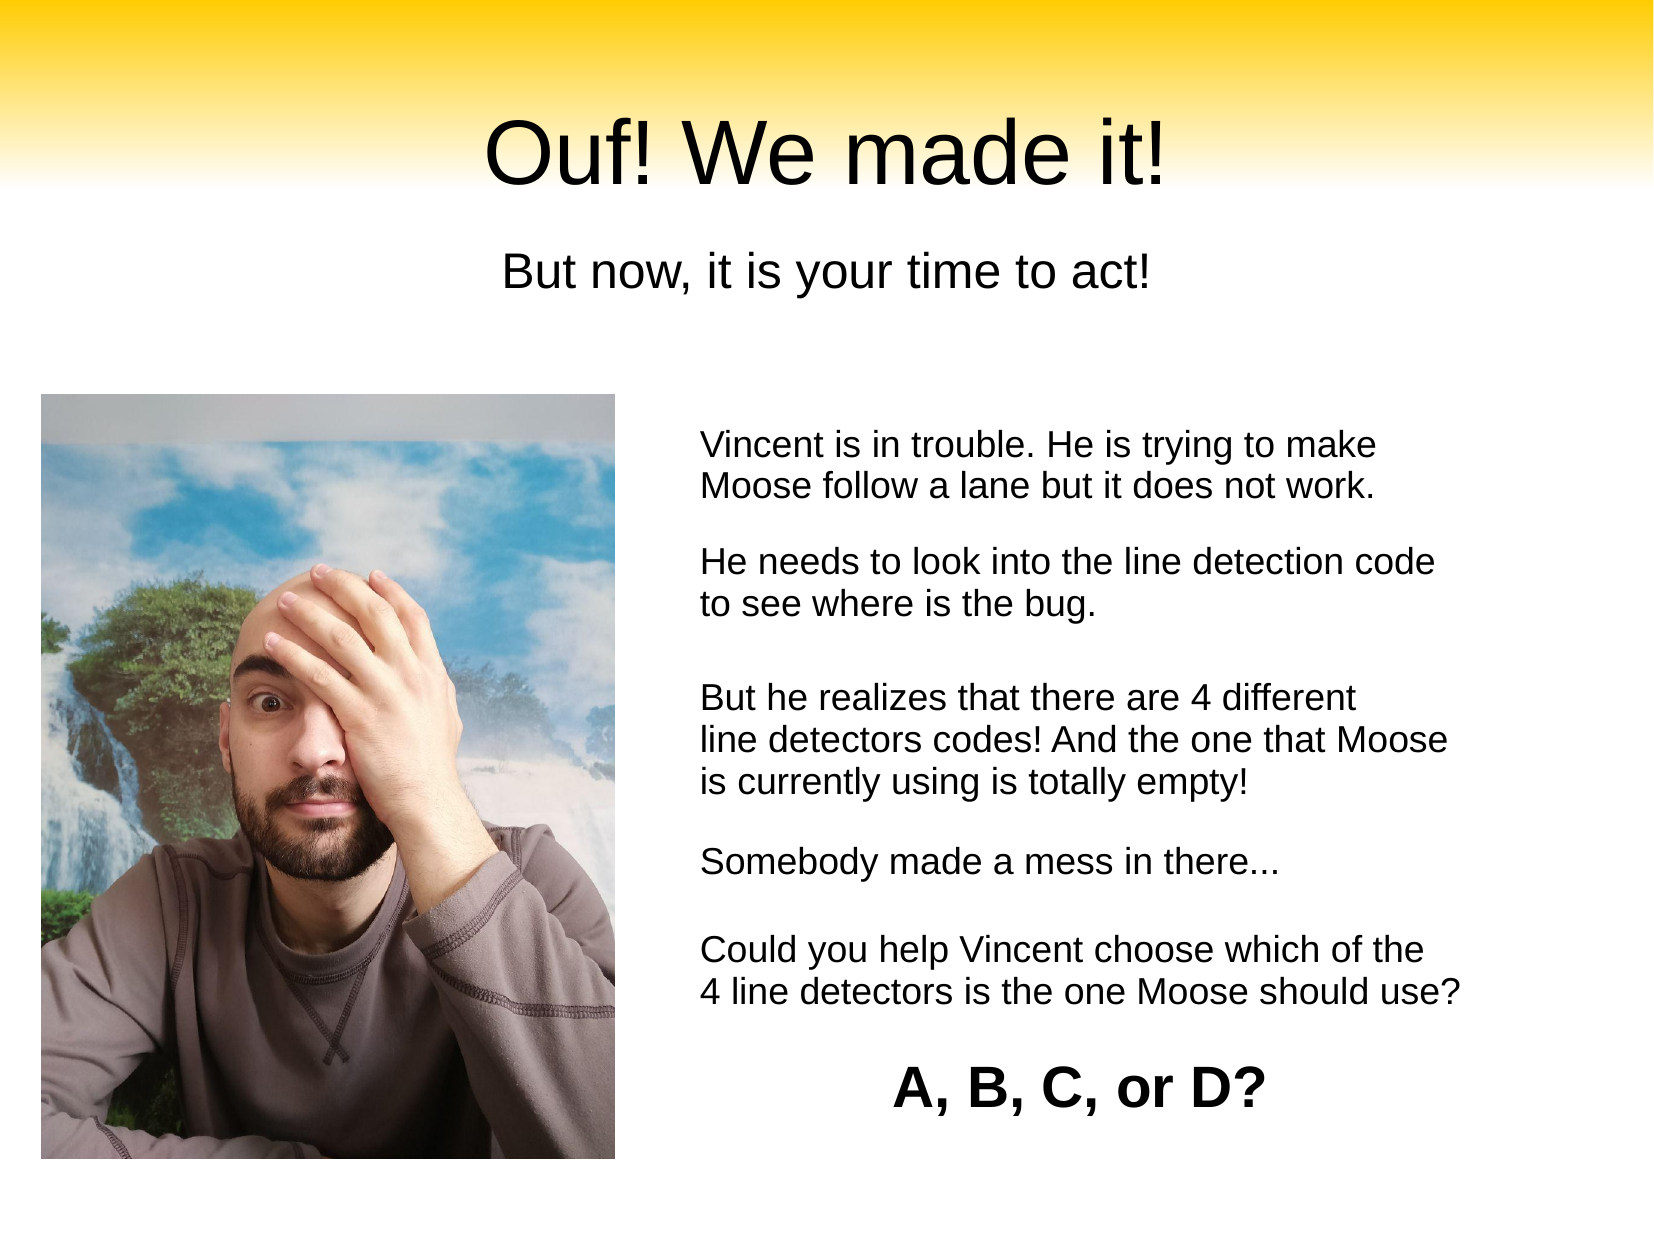

# Ouf! We made it!
But now, it is your time to act!
Vincent is in trouble. He is trying to make
Moose follow a lane but it does not work.
He needs to look into the line detection code
to see where is the bug.
But he realizes that there are 4 different
line detectors codes! And the one that Moose
is currently using is totally empty!
Somebody made a mess in there...
Could you help Vincent choose which of the
4 line detectors is the one Moose should use?
A, B, C, or D?